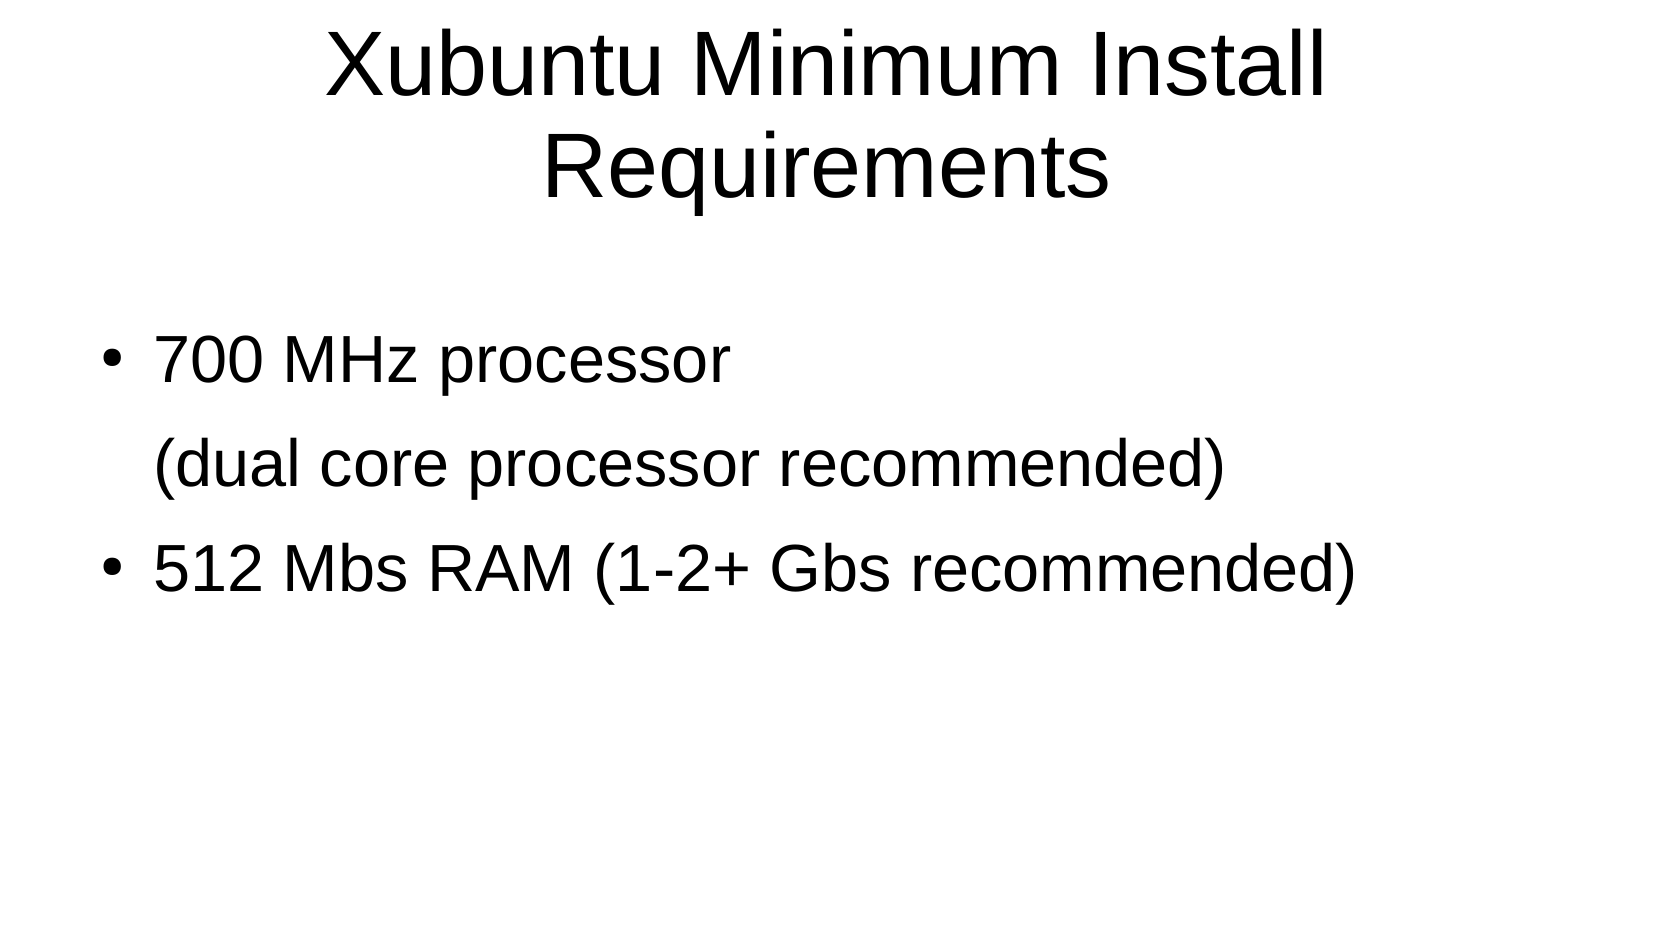

# Xubuntu Minimum Install Requirements
700 MHz processor
(dual core processor recommended)
512 Mbs RAM (1-2+ Gbs recommended)